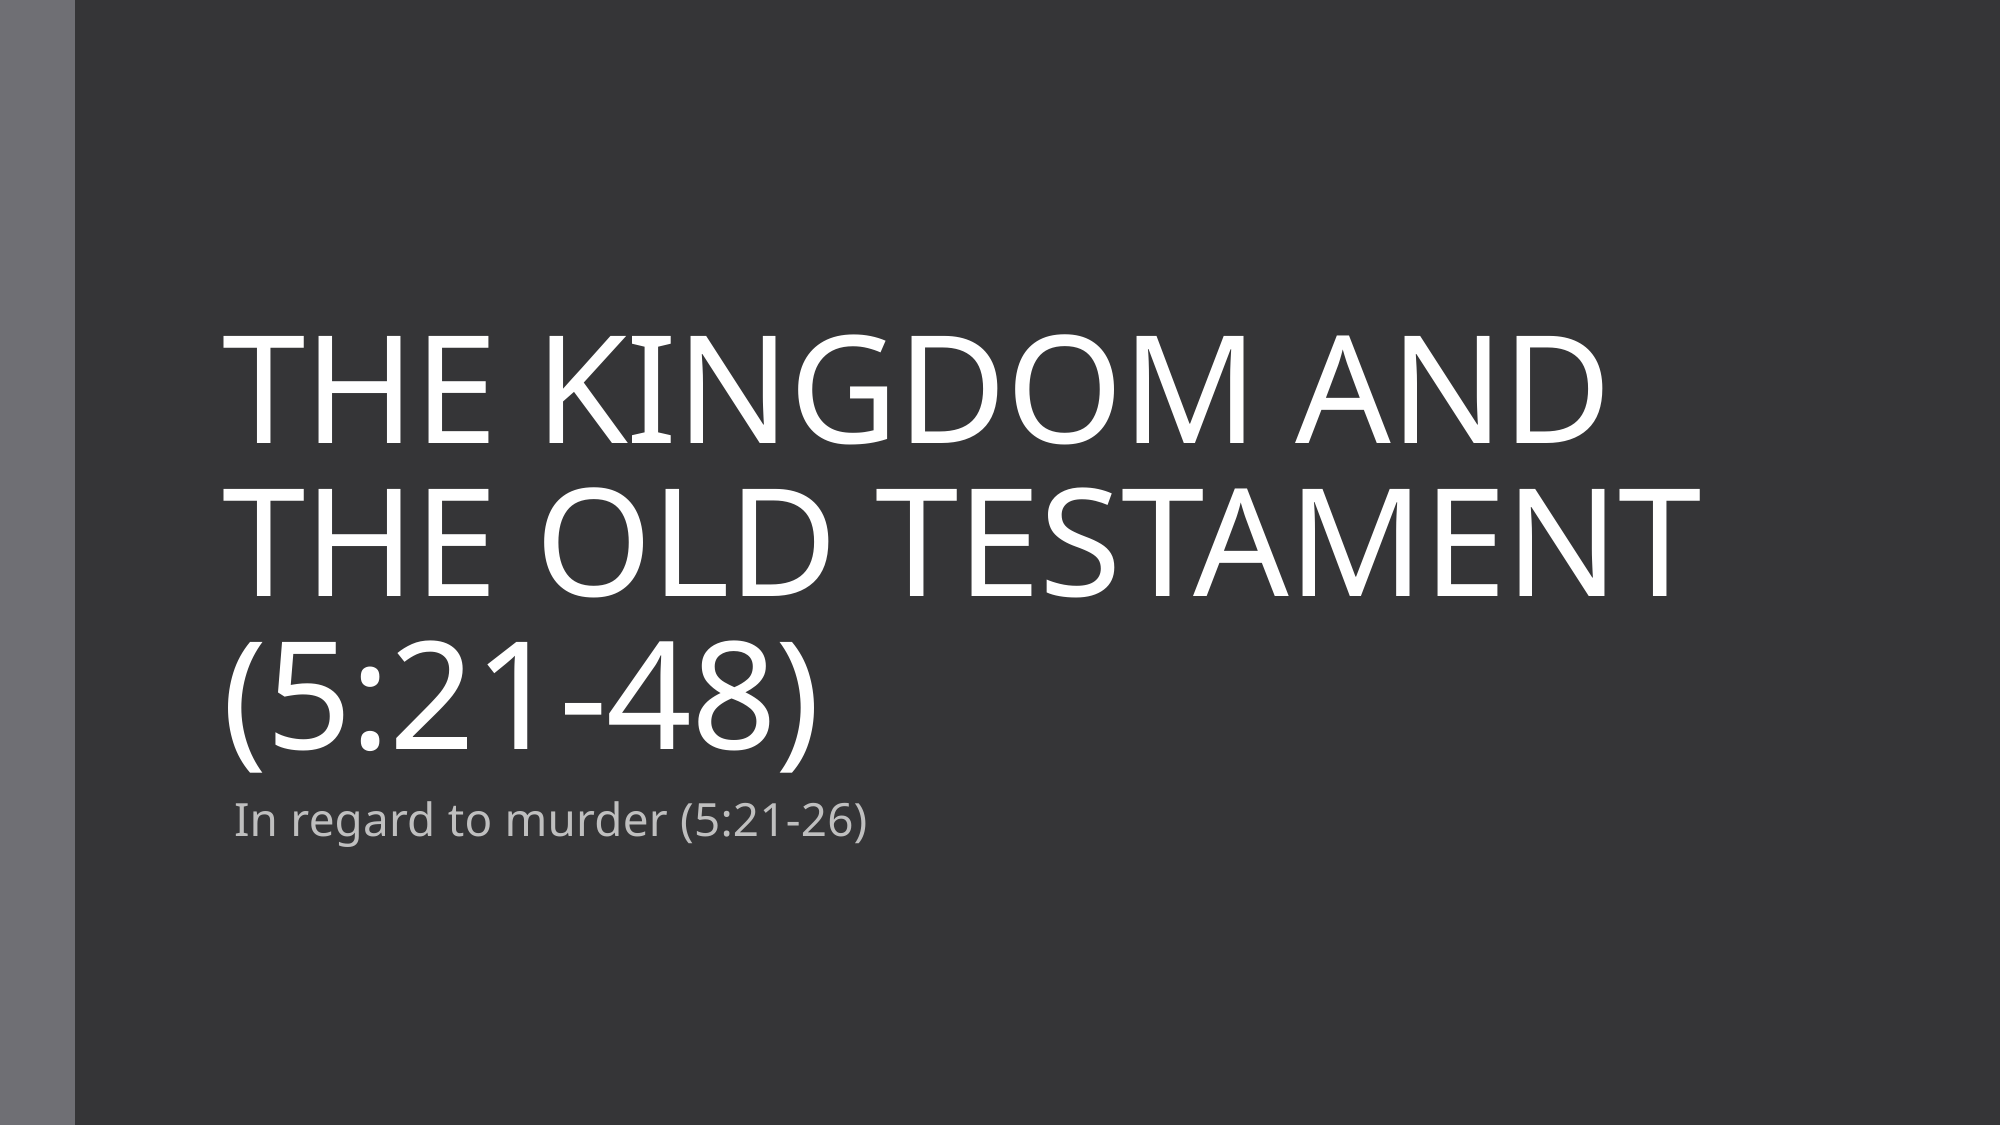

# THE KINGDOM AND THE OLD TESTAMENT (5:21-48)
 In regard to murder (5:21-26)